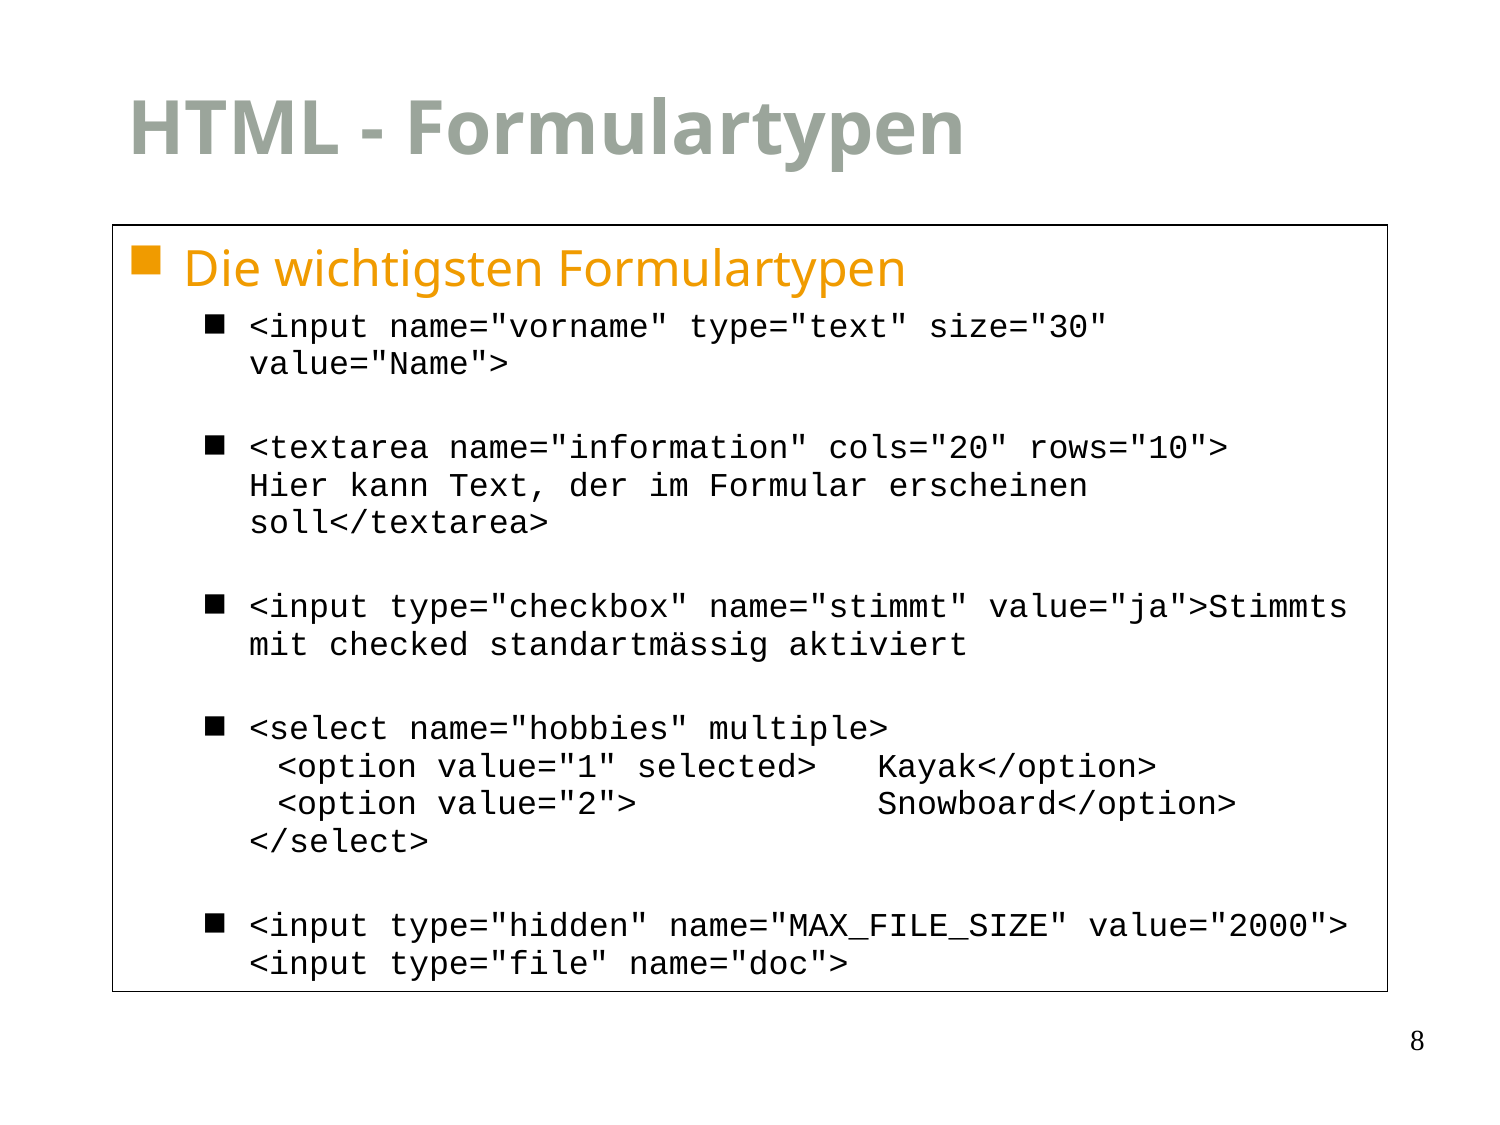

# HTML - Formulartypen
Die wichtigsten Formulartypen
<input name="vorname" type="text" size="30" value="Name">
<textarea name="information" cols="20" rows="10">
Hier kann Text, der im Formular erscheinen soll</textarea>
<input type="checkbox" name="stimmt" value="ja">Stimmts
mit checked standartmässig aktiviert
<select name="hobbies" multiple>
	<option value="1" selected>	Kayak</option>
	<option value="2">		Snowboard</option>
</select>
<input type="hidden" name="MAX_FILE_SIZE" value="2000">
<input type="file" name="doc">
8